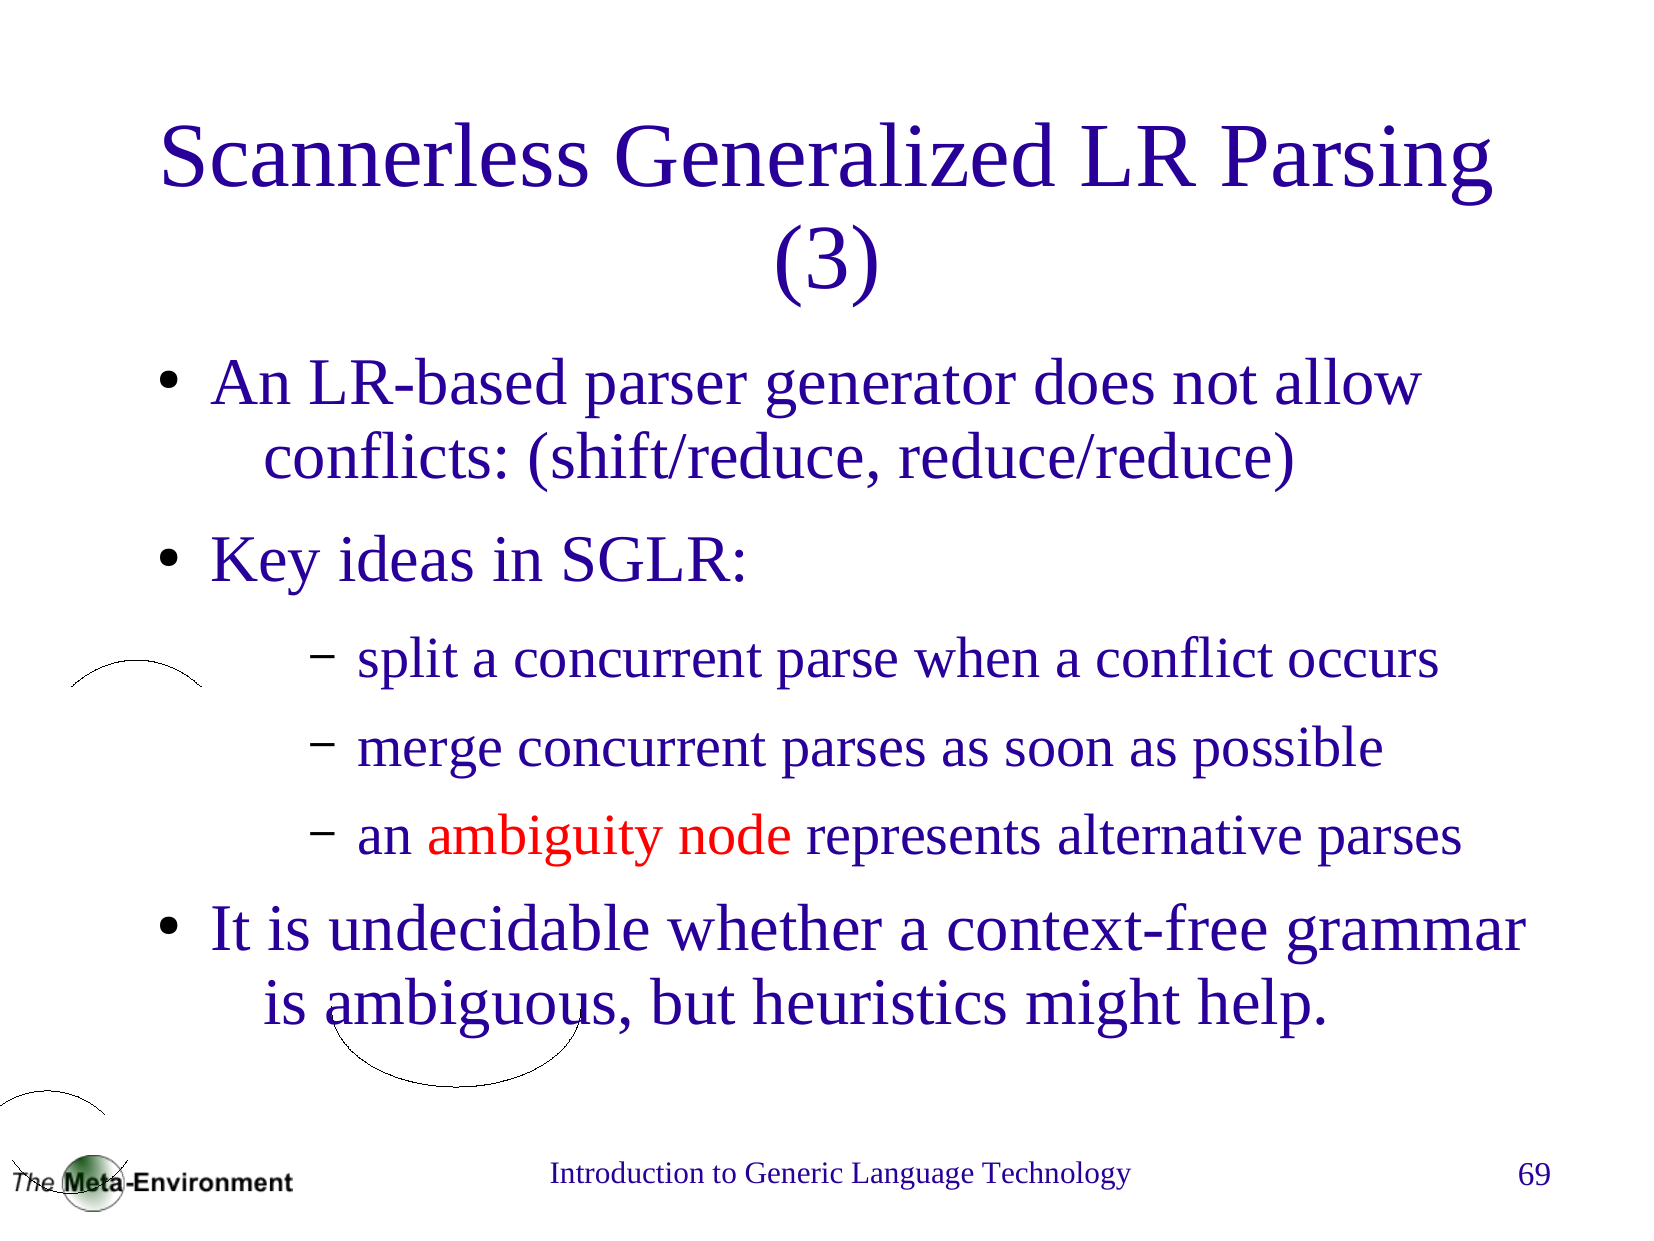

# Scannerless Generalized LR Parsing (3)
An LR-based parser generator does not allow conflicts: (shift/reduce, reduce/reduce)
Key ideas in SGLR:
split a concurrent parse when a conflict occurs
merge concurrent parses as soon as possible
an ambiguity node represents alternative parses
It is undecidable whether a context-free grammar is ambiguous, but heuristics might help.